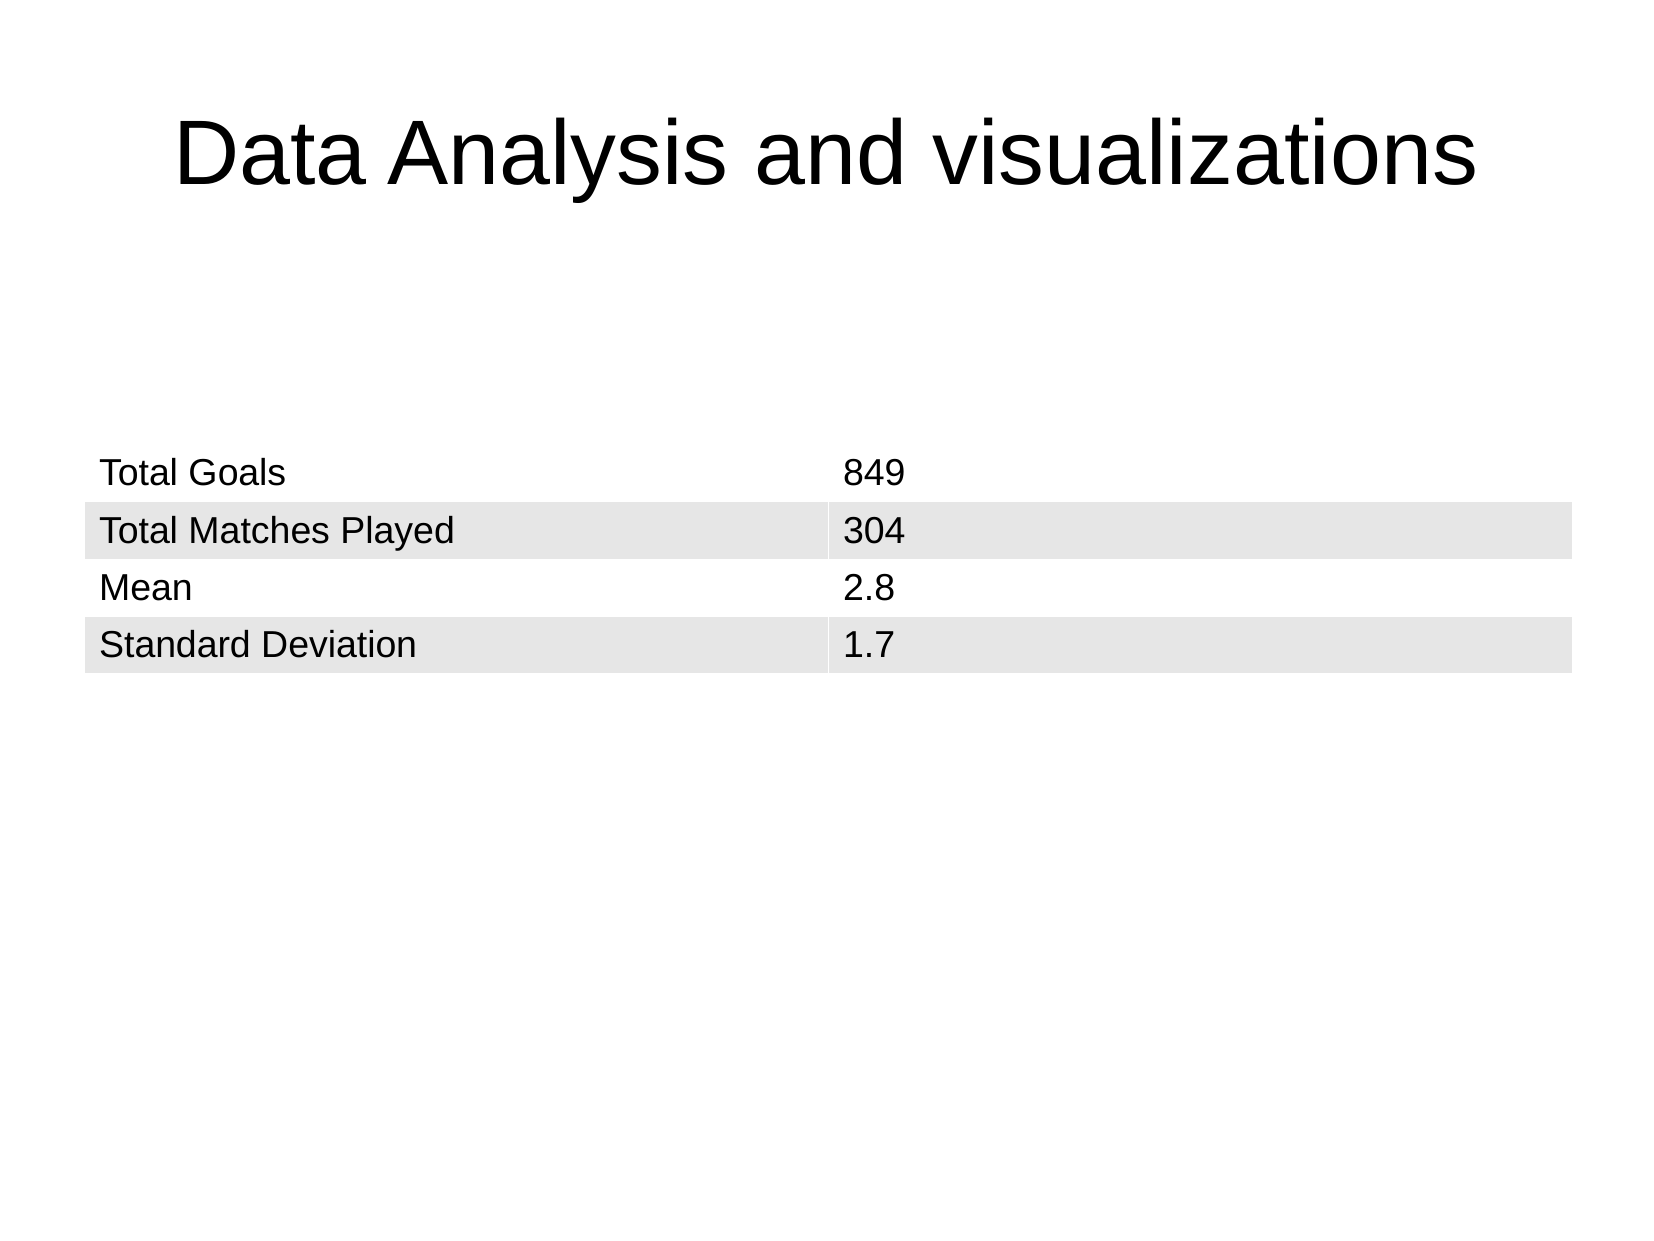

# Data Analysis and visualizations
| Total Goals | 849 |
| --- | --- |
| Total Matches Played | 304 |
| Mean | 2.8 |
| Standard Deviation | 1.7 |